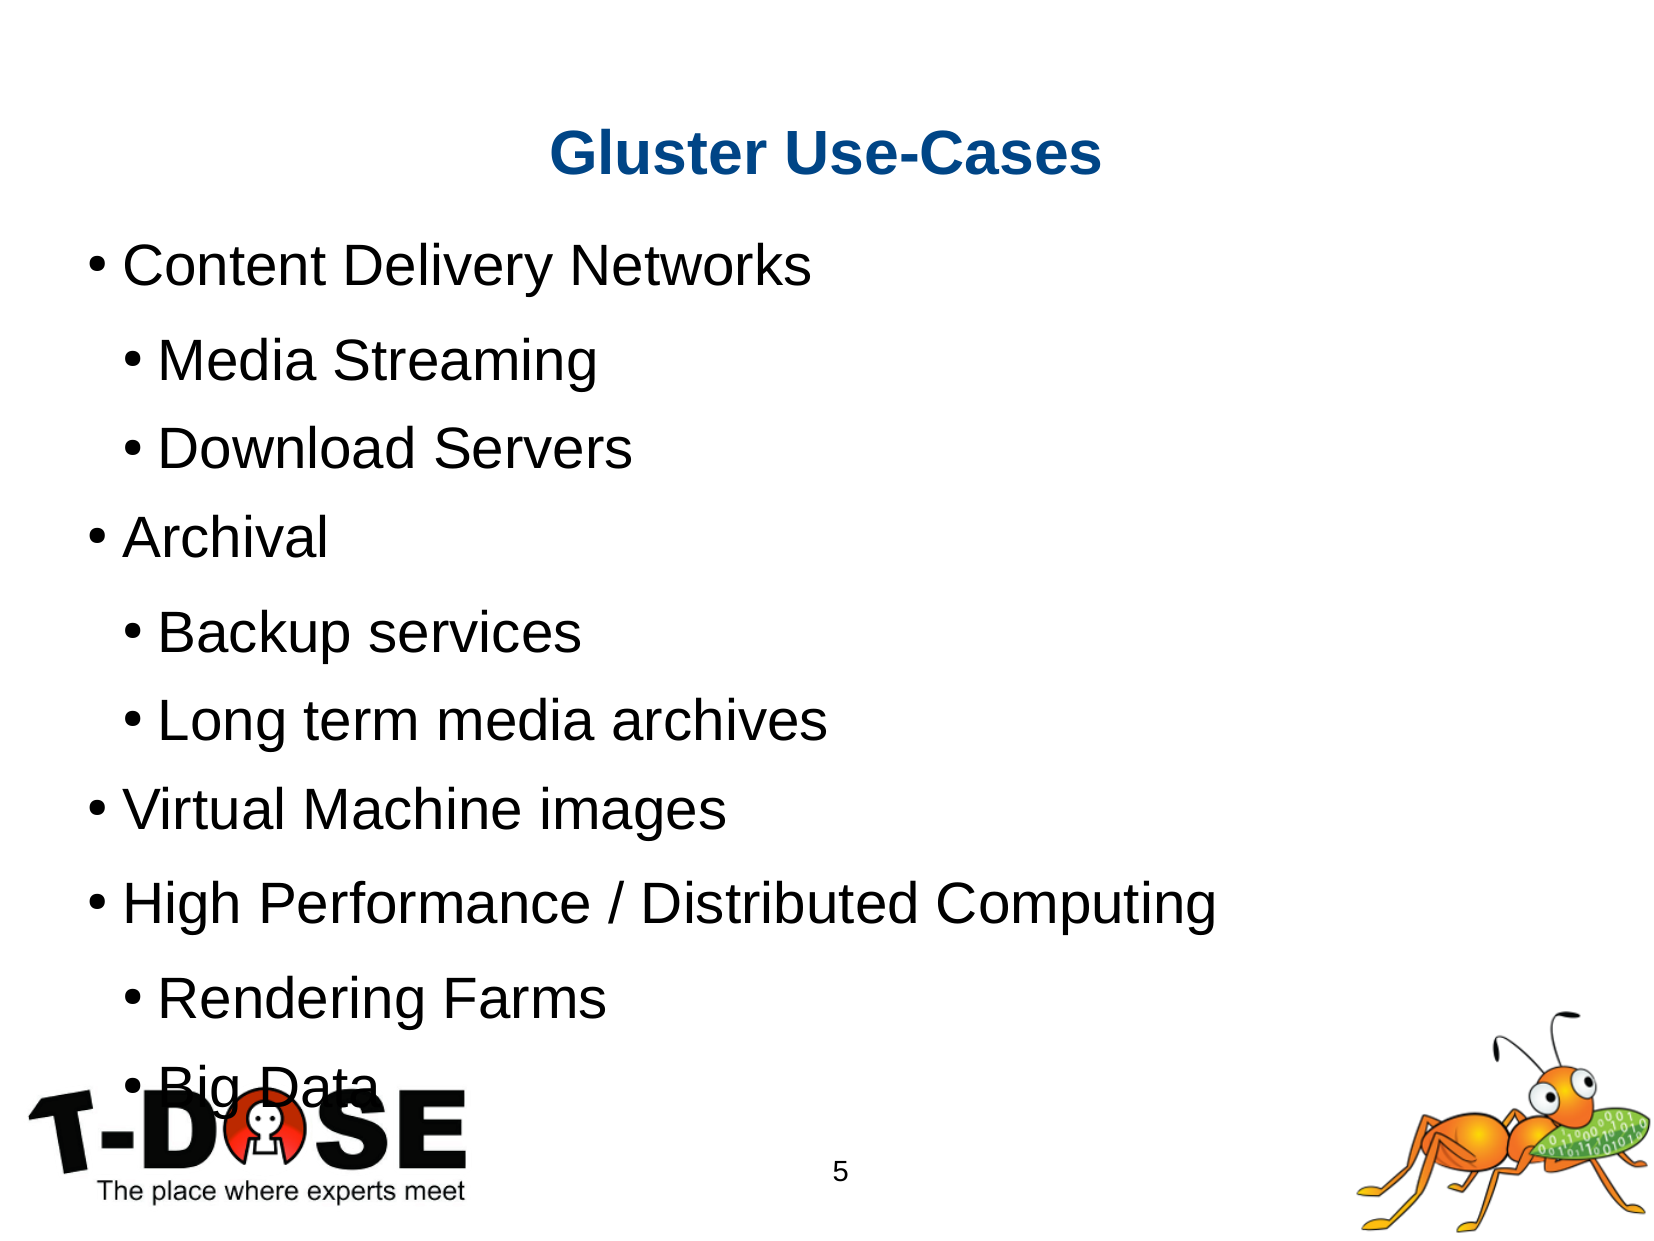

# Gluster Use-Cases
Content Delivery Networks
Media Streaming
Download Servers
Archival
Backup services
Long term media archives
Virtual Machine images
High Performance / Distributed Computing
Rendering Farms
Big Data
5